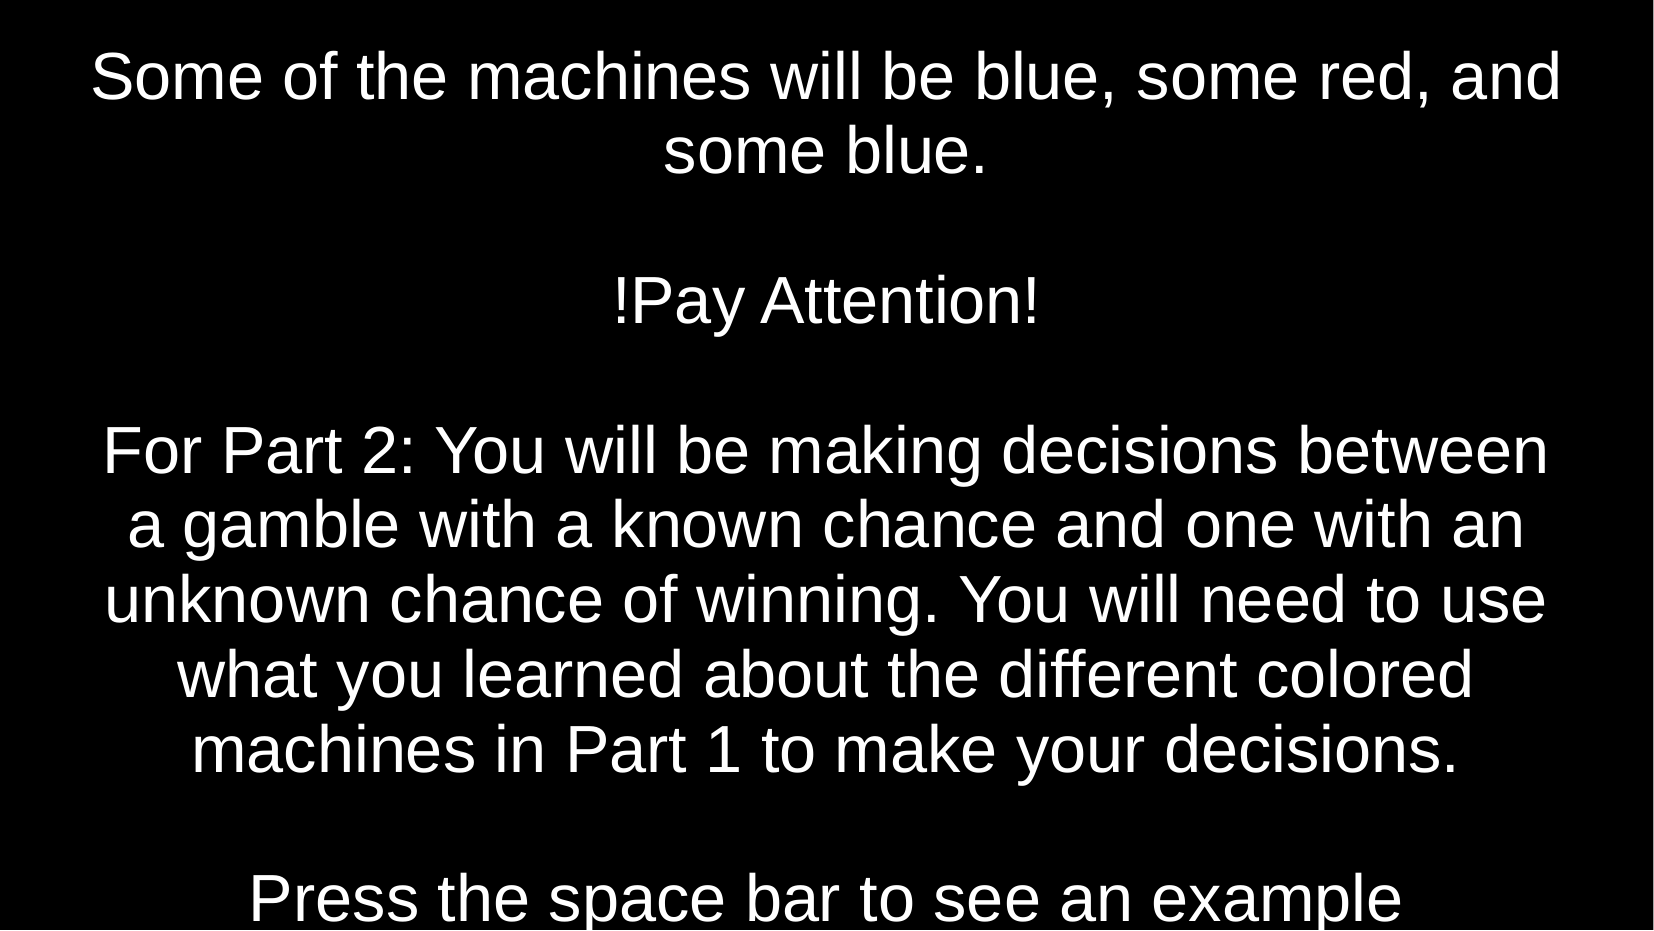

# Some of the machines will be blue, some red, and some blue.
!Pay Attention!
For Part 2: You will be making decisions between a gamble with a known chance and one with an unknown chance of winning. You will need to use what you learned about the different colored machines in Part 1 to make your decisions.
Press the space bar to see an example